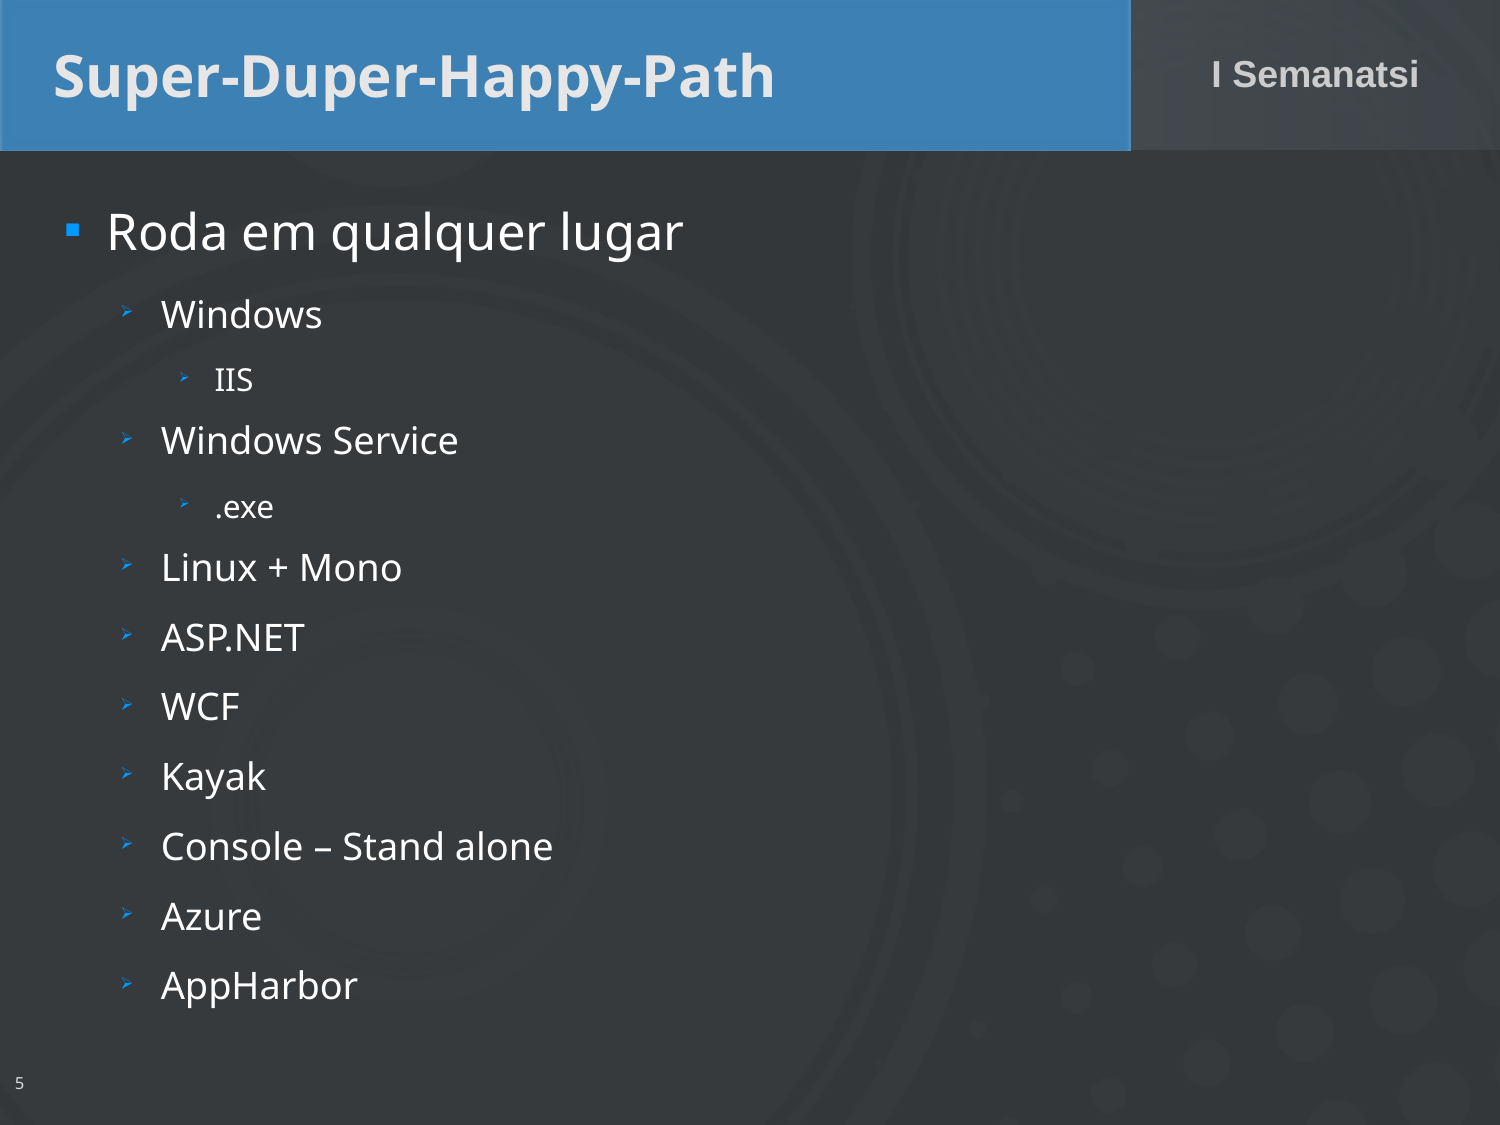

# Super-Duper-Happy-Path
Roda em qualquer lugar
Windows
IIS
Windows Service
.exe
Linux + Mono
ASP.NET
WCF
Kayak
Console – Stand alone
Azure
AppHarbor
5